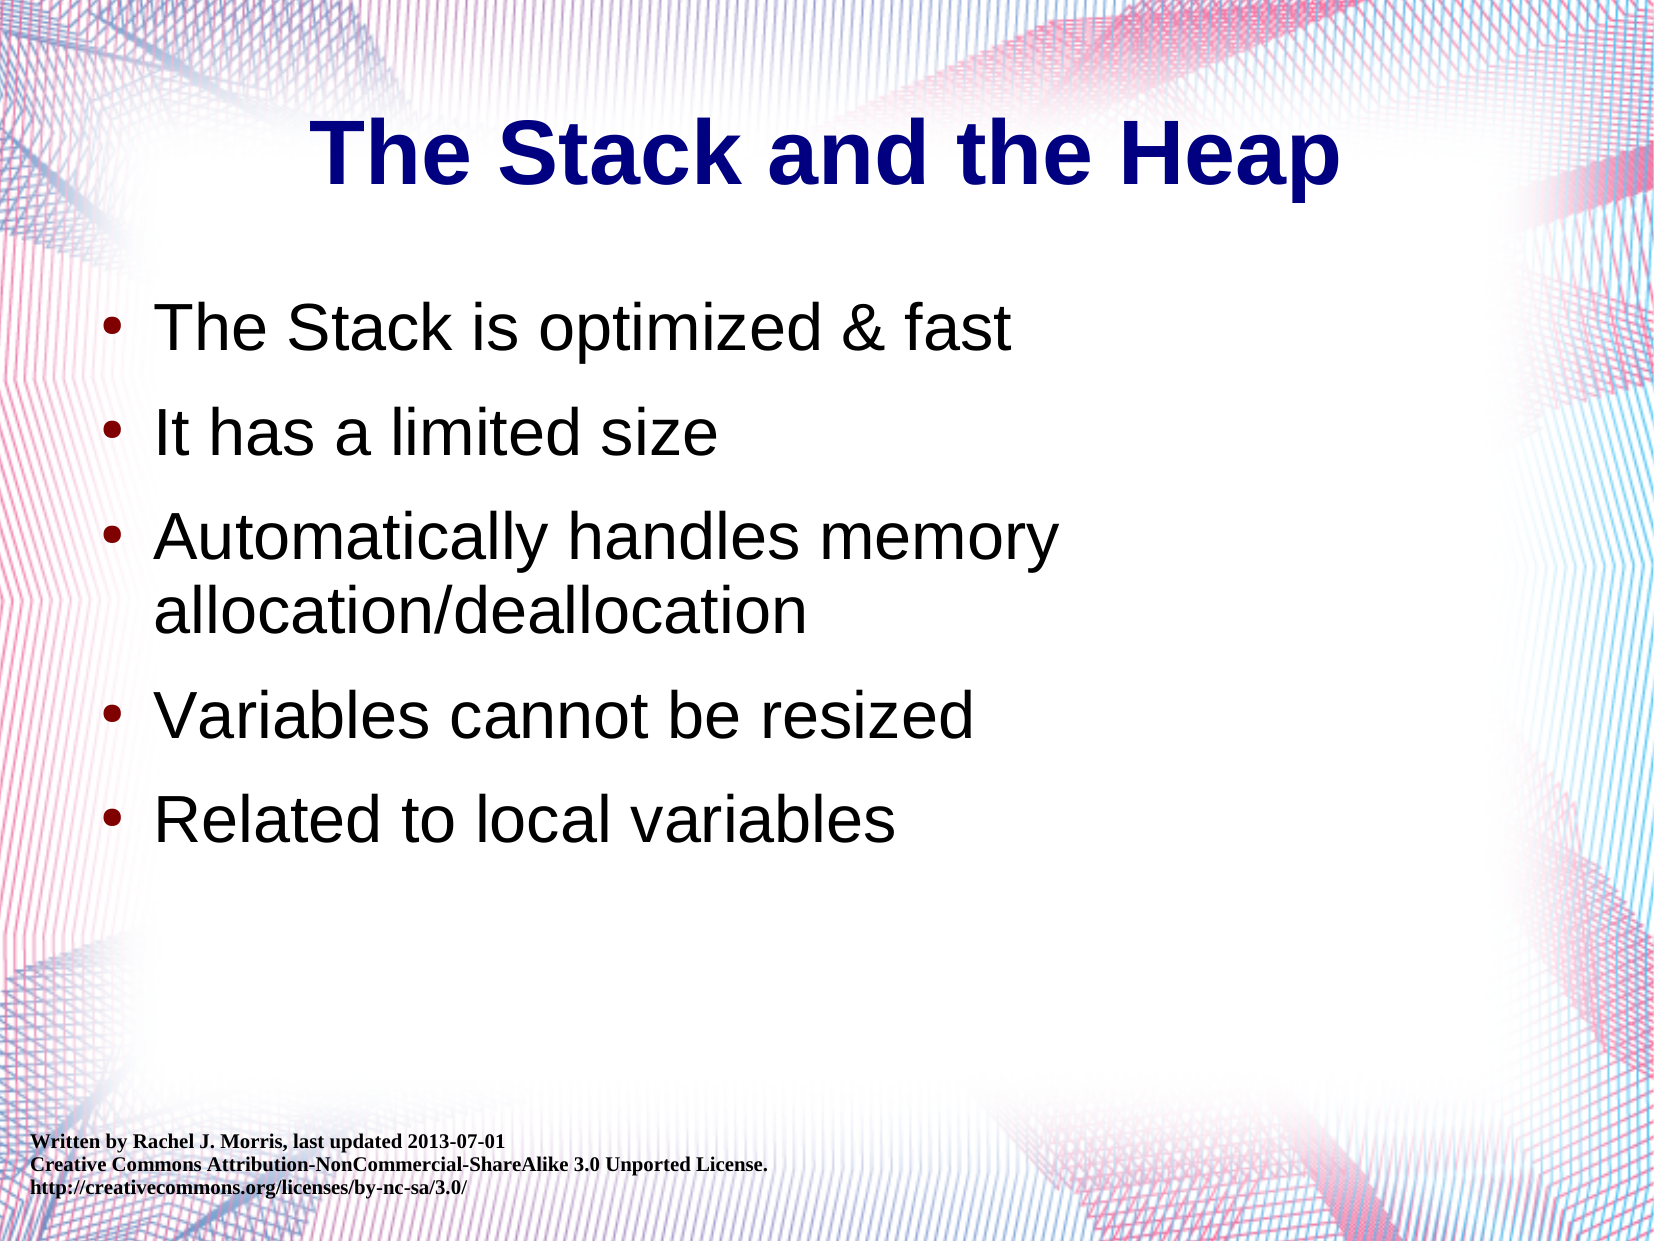

# The Stack and the Heap
The Stack is optimized & fast
It has a limited size
Automatically handles memory allocation/deallocation
Variables cannot be resized
Related to local variables